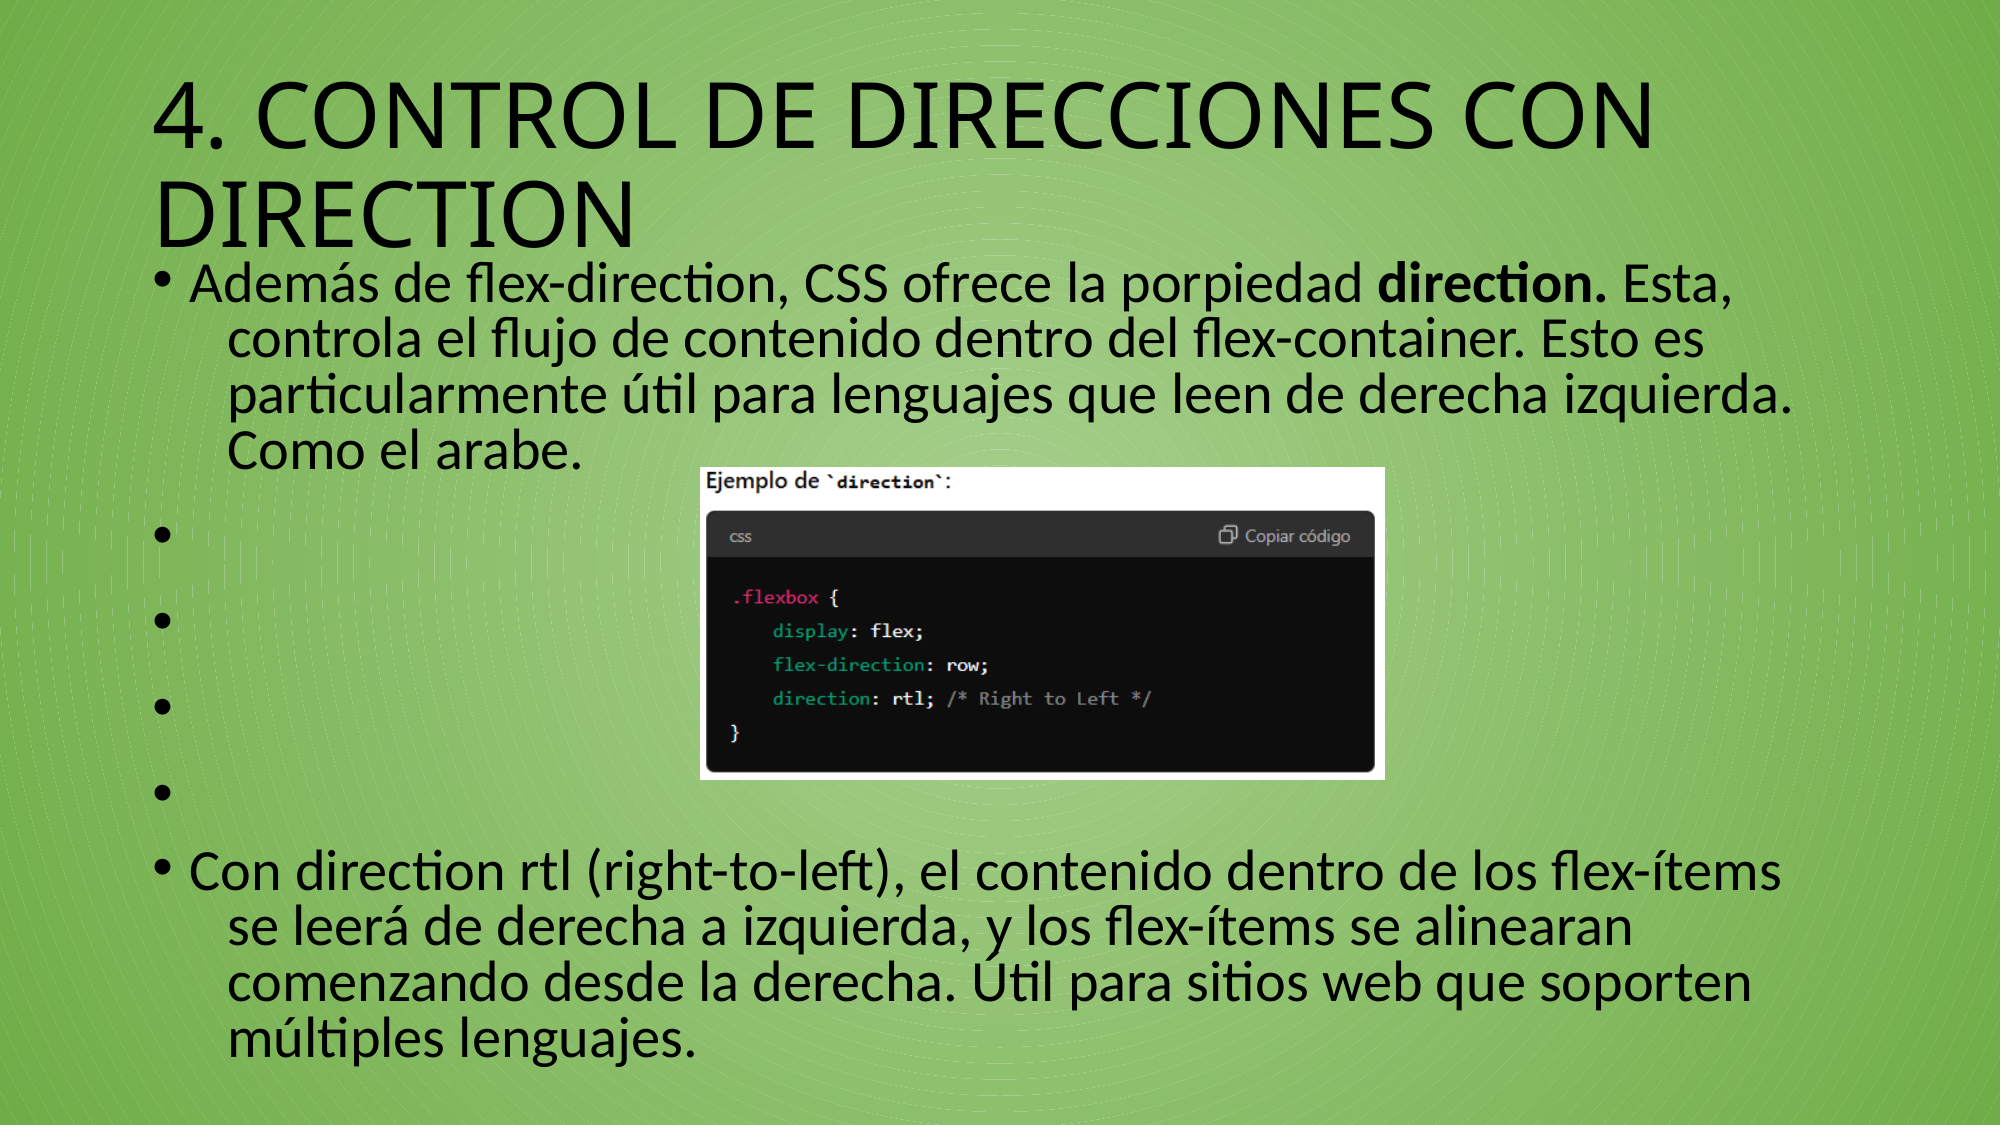

# 4. CONTROL DE DIRECCIONES CON DIRECTION
Además de flex-direction, CSS ofrece la porpiedad direction. Esta, controla el flujo de contenido dentro del flex-container. Esto es particularmente útil para lenguajes que leen de derecha izquierda. Como el arabe.
Con direction rtl (right-to-left), el contenido dentro de los flex-ítems se leerá de derecha a izquierda, y los flex-ítems se alinearan comenzando desde la derecha. Útil para sitios web que soporten múltiples lenguajes.